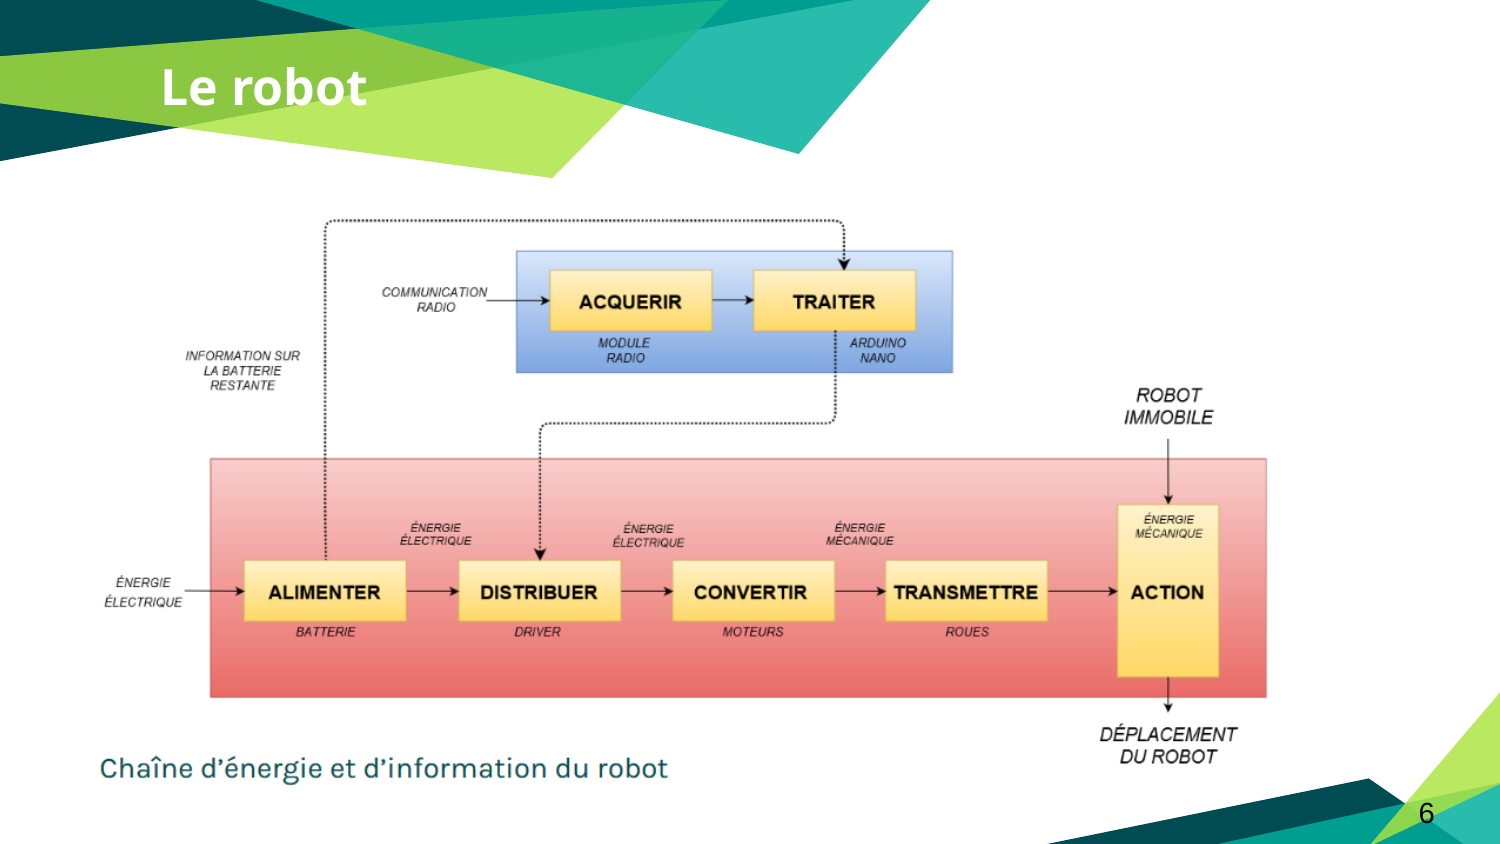

# Le robot
Chaîne d’énergie et d’information du robot